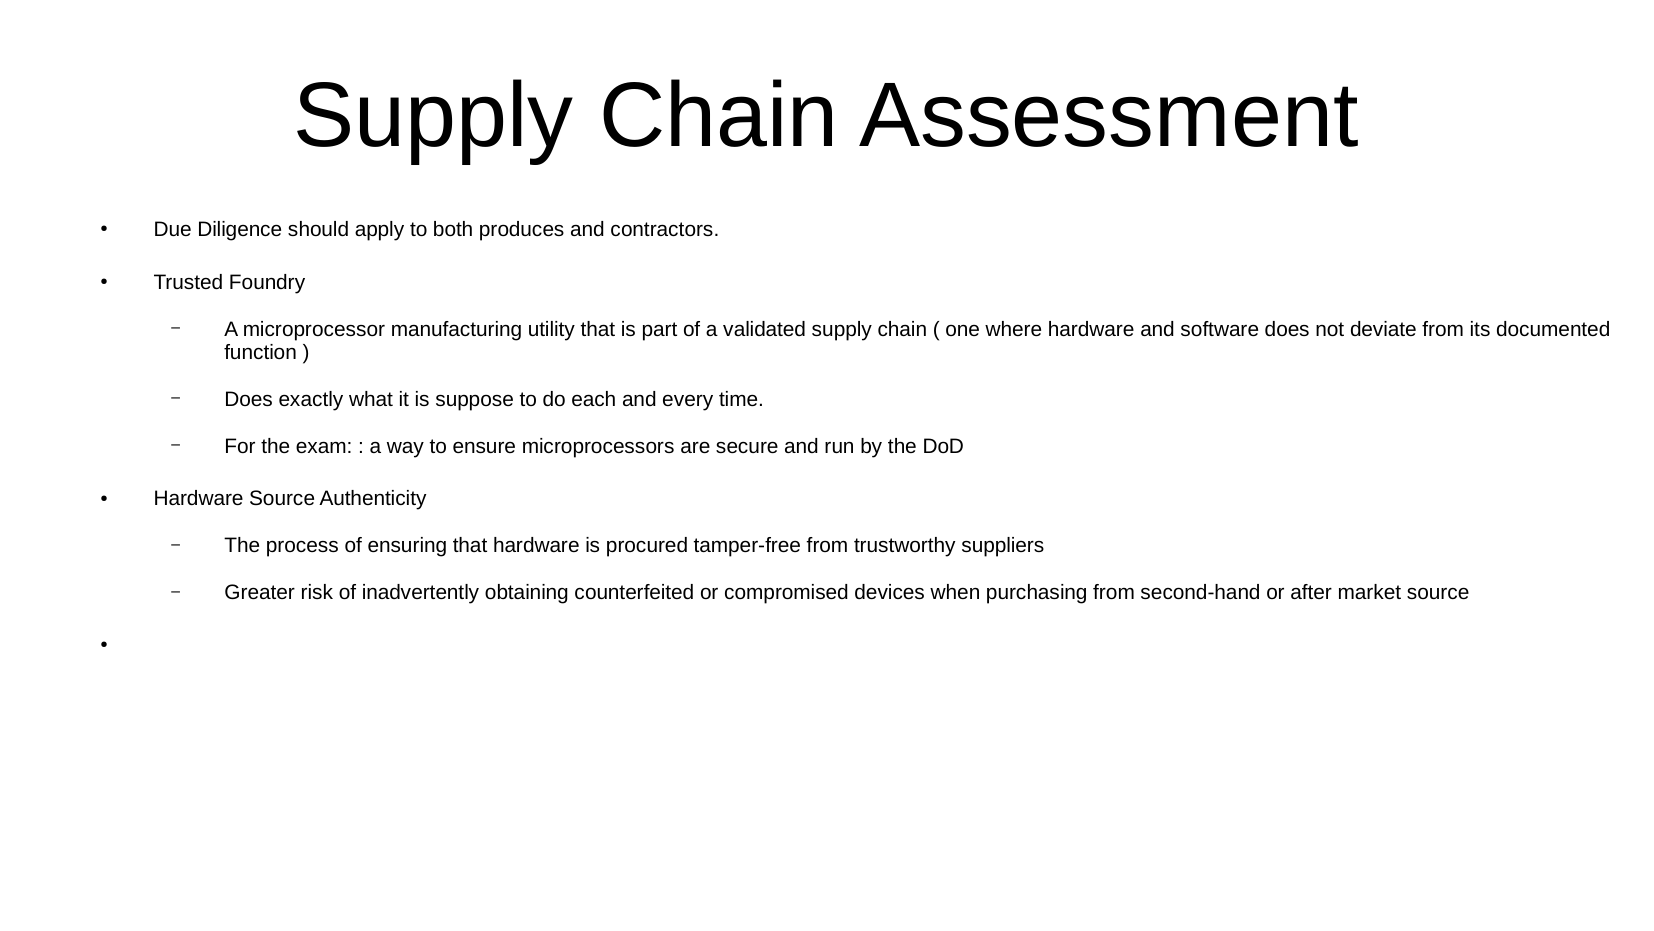

# Supply Chain Assessment
Due Diligence should apply to both produces and contractors.
Trusted Foundry
A microprocessor manufacturing utility that is part of a validated supply chain ( one where hardware and software does not deviate from its documented function )
Does exactly what it is suppose to do each and every time.
For the exam: : a way to ensure microprocessors are secure and run by the DoD
Hardware Source Authenticity
The process of ensuring that hardware is procured tamper-free from trustworthy suppliers
Greater risk of inadvertently obtaining counterfeited or compromised devices when purchasing from second-hand or after market source